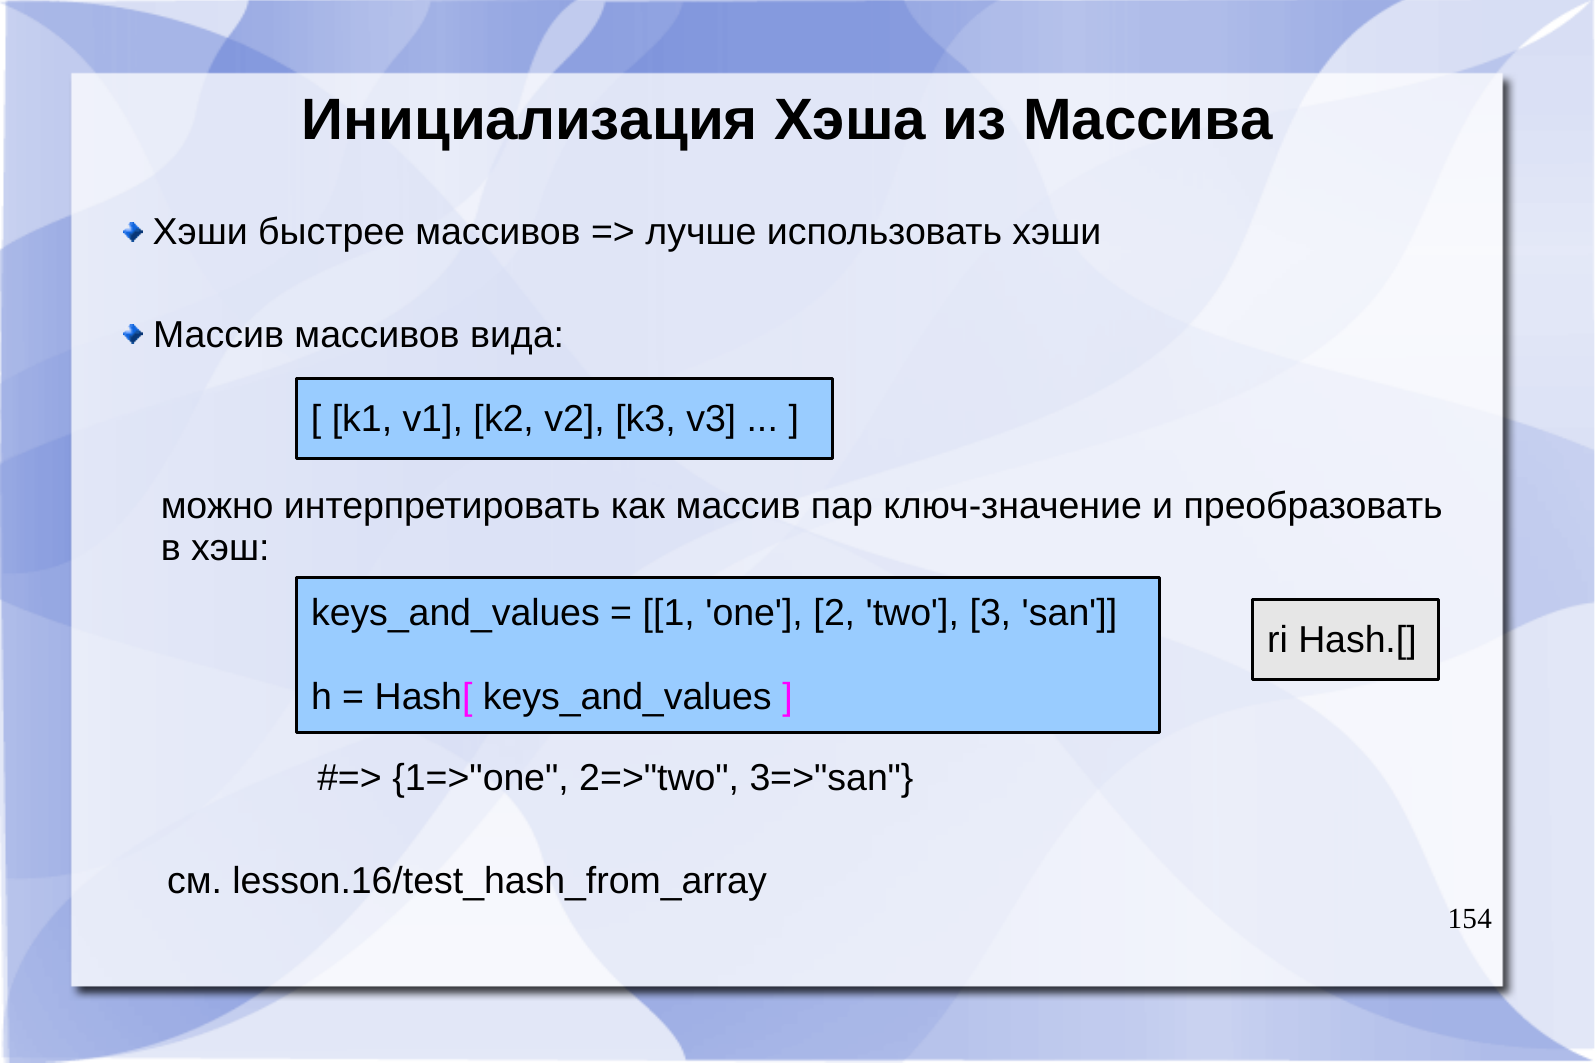

# Инициализация Хэша из Массива
 Хэши быстрее массивов => лучше использовать хэши
 Массив массивов вида:
[ [k1, v1], [k2, v2], [k3, v3] ... ]
можно интерпретировать как массив пар ключ-значение и преобразовать в хэш:
keys_and_values = [[1, 'one'], [2, 'two'], [3, 'san']]
h = Hash[ keys_and_values ]
ri Hash.[]
#=> {1=>"one", 2=>"two", 3=>"san"}
см. lesson.16/test_hash_from_array
154